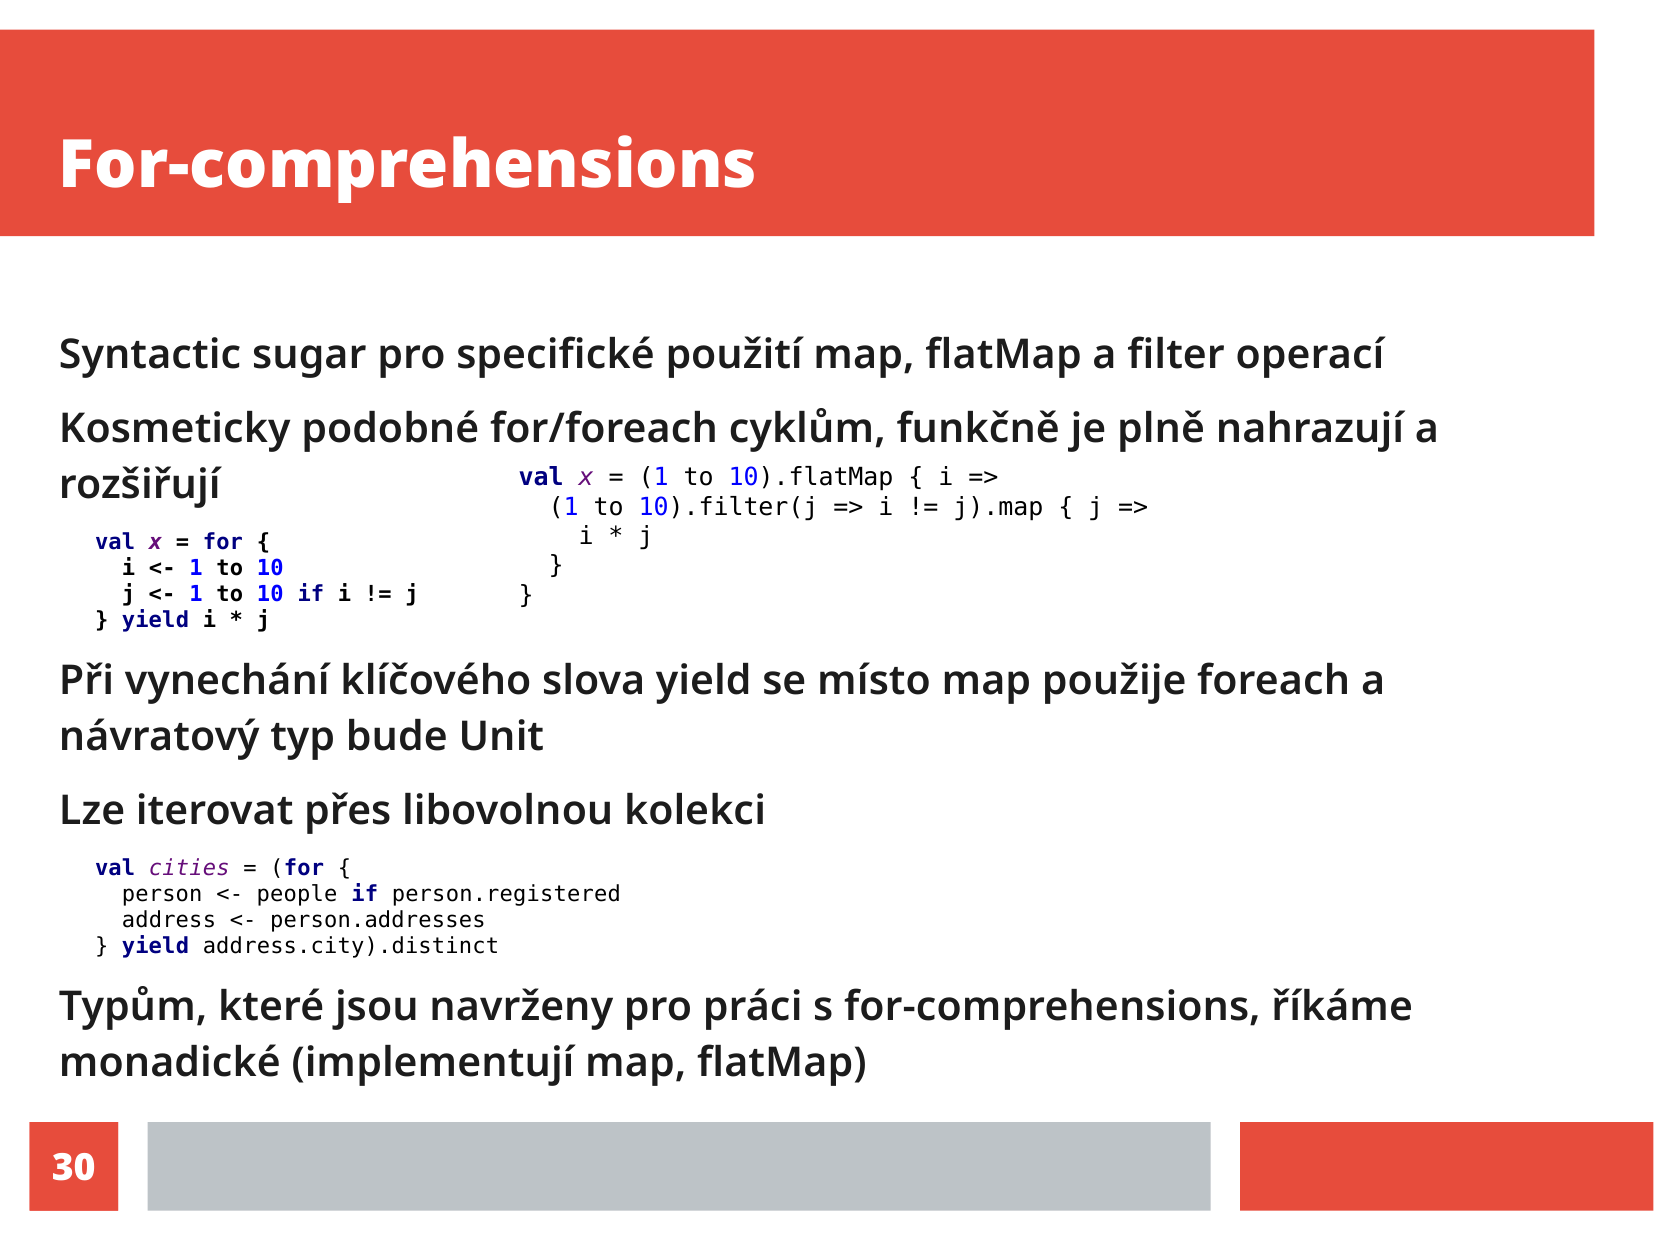

# For-comprehensions
Syntactic sugar pro specifické použití map, flatMap a filter operací
Kosmeticky podobné for/foreach cyklům, funkčně je plně nahrazují a rozšiřují
val x = for {
 i <- 1 to 10
 j <- 1 to 10 if i != j
} yield i * j
Při vynechání klíčového slova yield se místo map použije foreach a návratový typ bude Unit
Lze iterovat přes libovolnou kolekci
val cities = (for {
 person <- people if person.registered
 address <- person.addresses
} yield address.city).distinct
Typům, které jsou navrženy pro práci s for-comprehensions, říkáme monadické (implementují map, flatMap)
val x = (1 to 10).flatMap { i =>
 (1 to 10).filter(j => i != j).map { j =>
 i * j
 }
}
30